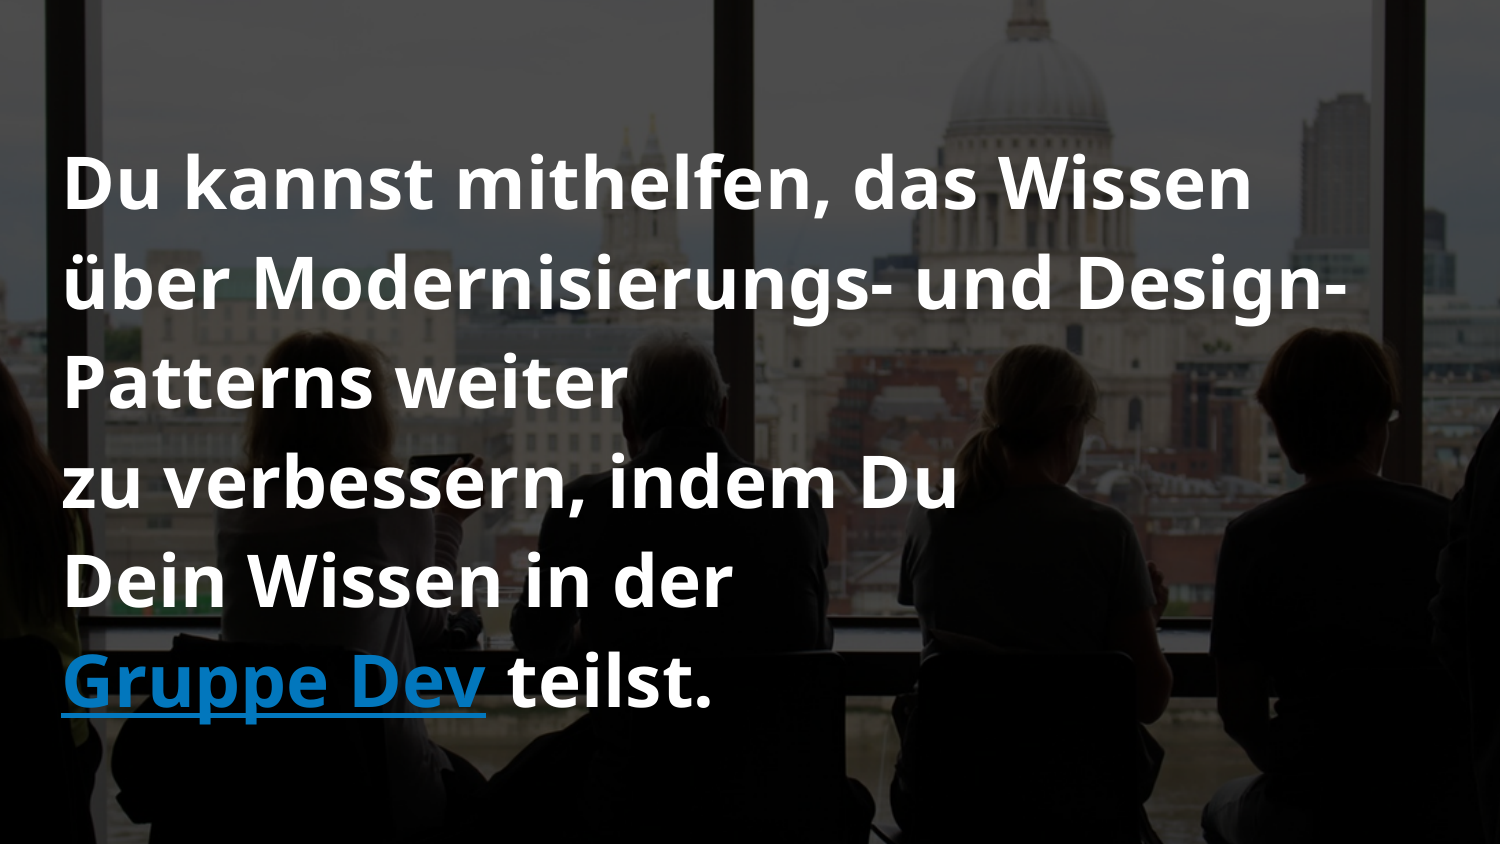

# Du kannst mithelfen, das Wissen über Modernisierungs- und Design-Patterns weiter zu verbessern, indem Du Dein Wissen in der Gruppe Dev teilst.